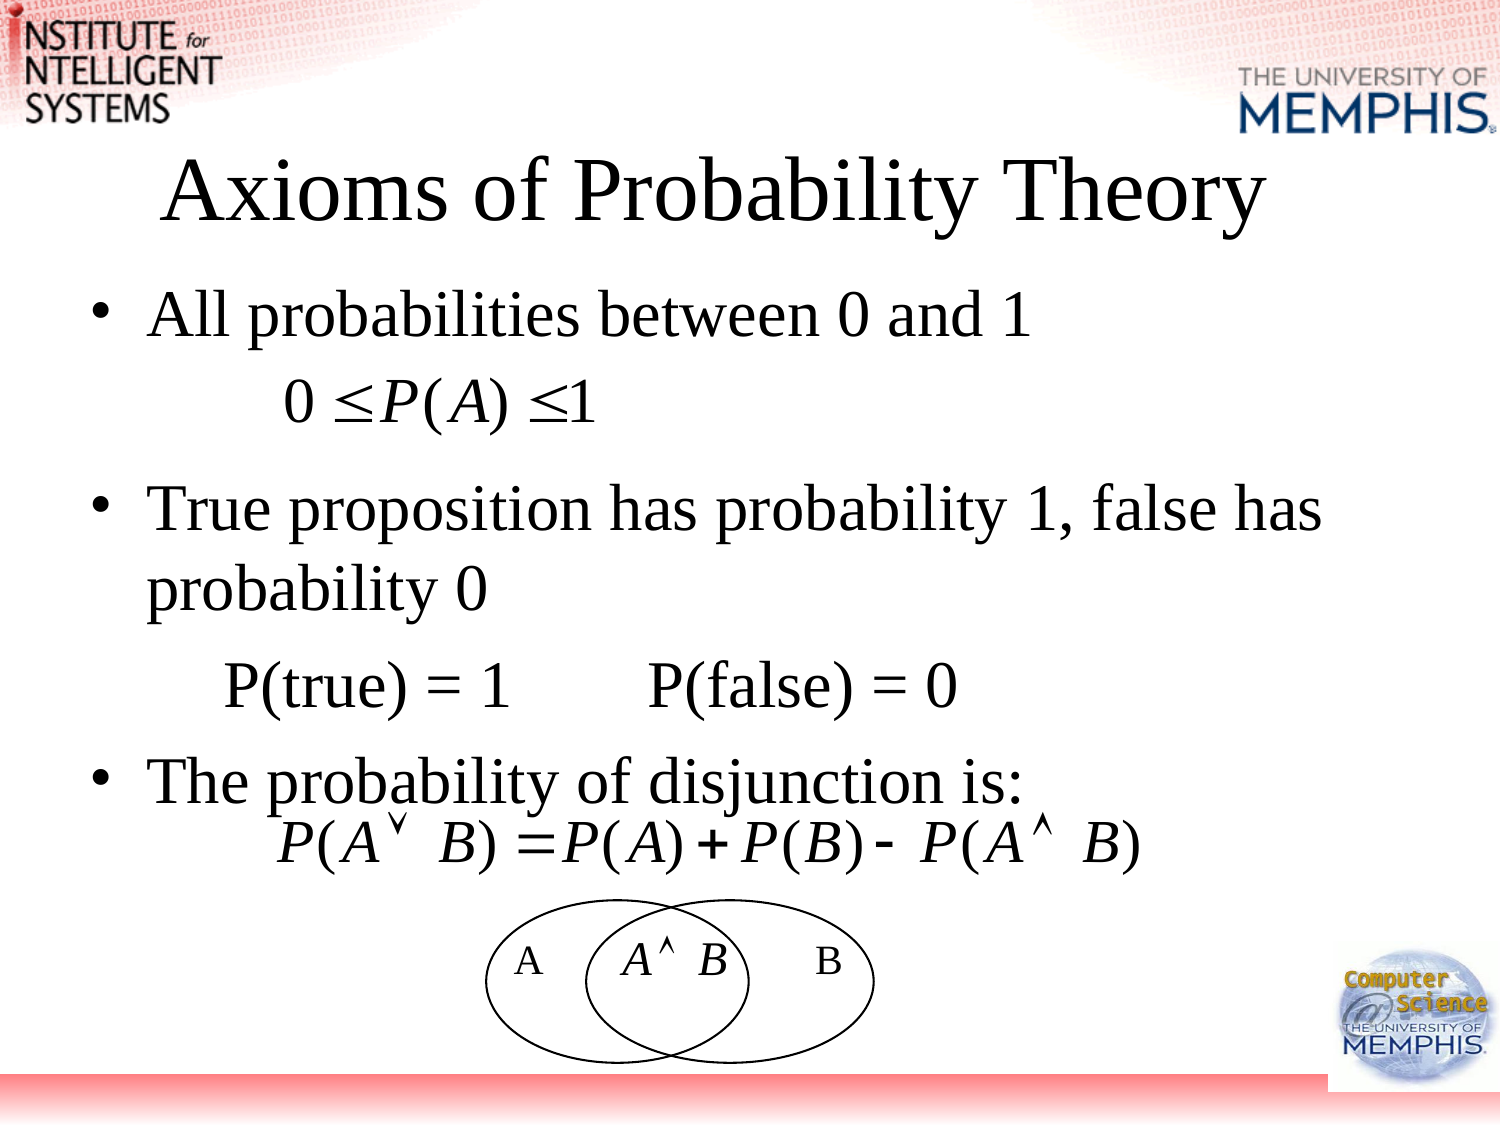

# Axioms of Probability Theory
All probabilities between 0 and 1
True proposition has probability 1, false has probability 0
 P(true) = 1 P(false) = 0
The probability of disjunction is:
B
A